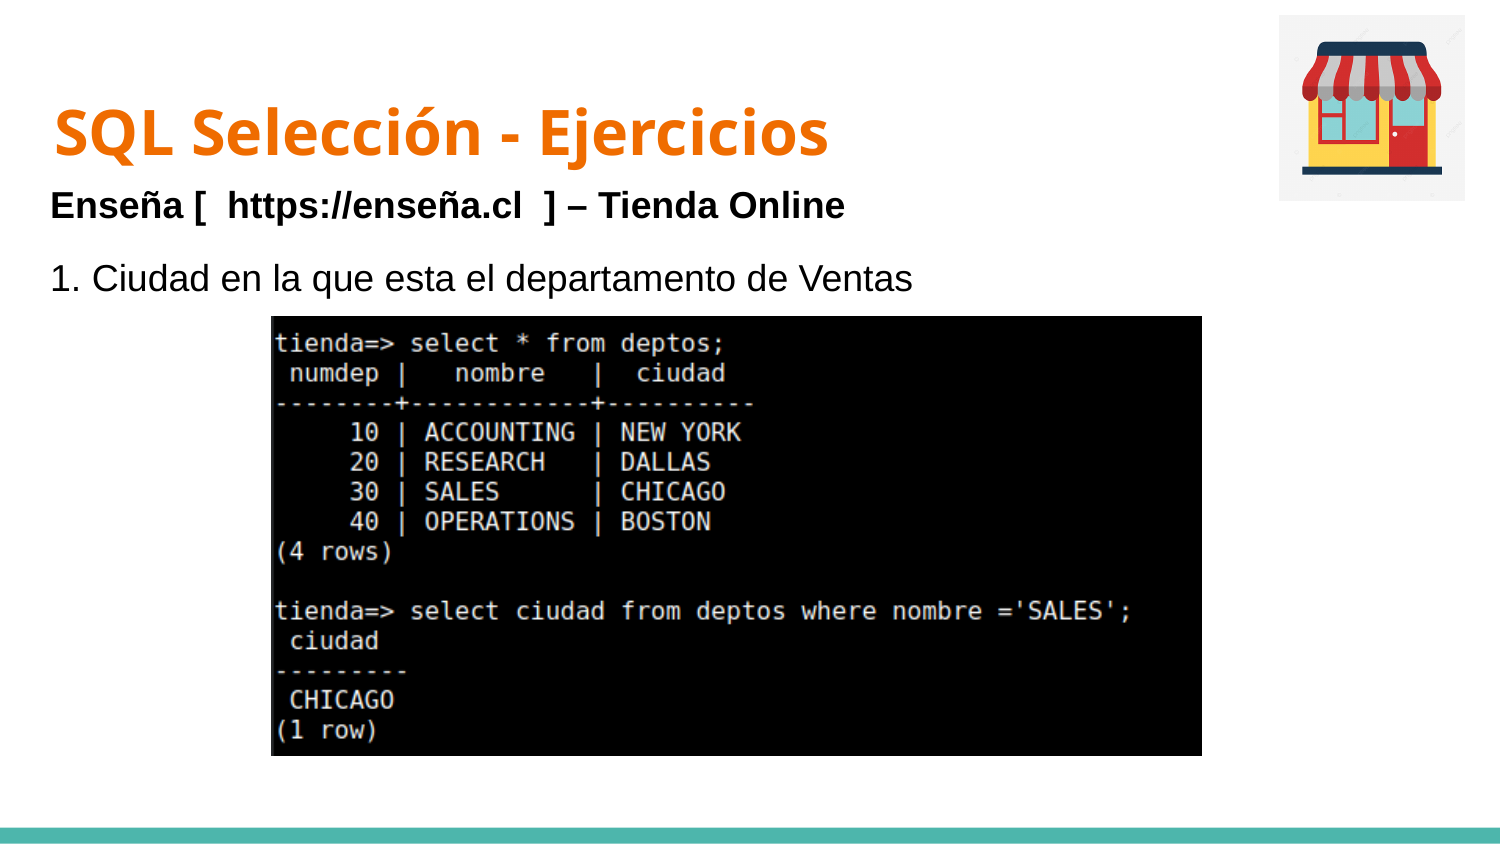

# SQL Selección - Ejercicios
Enseña [ https://enseña.cl ] – Tienda Online
1. Ciudad en la que esta el departamento de Ventas